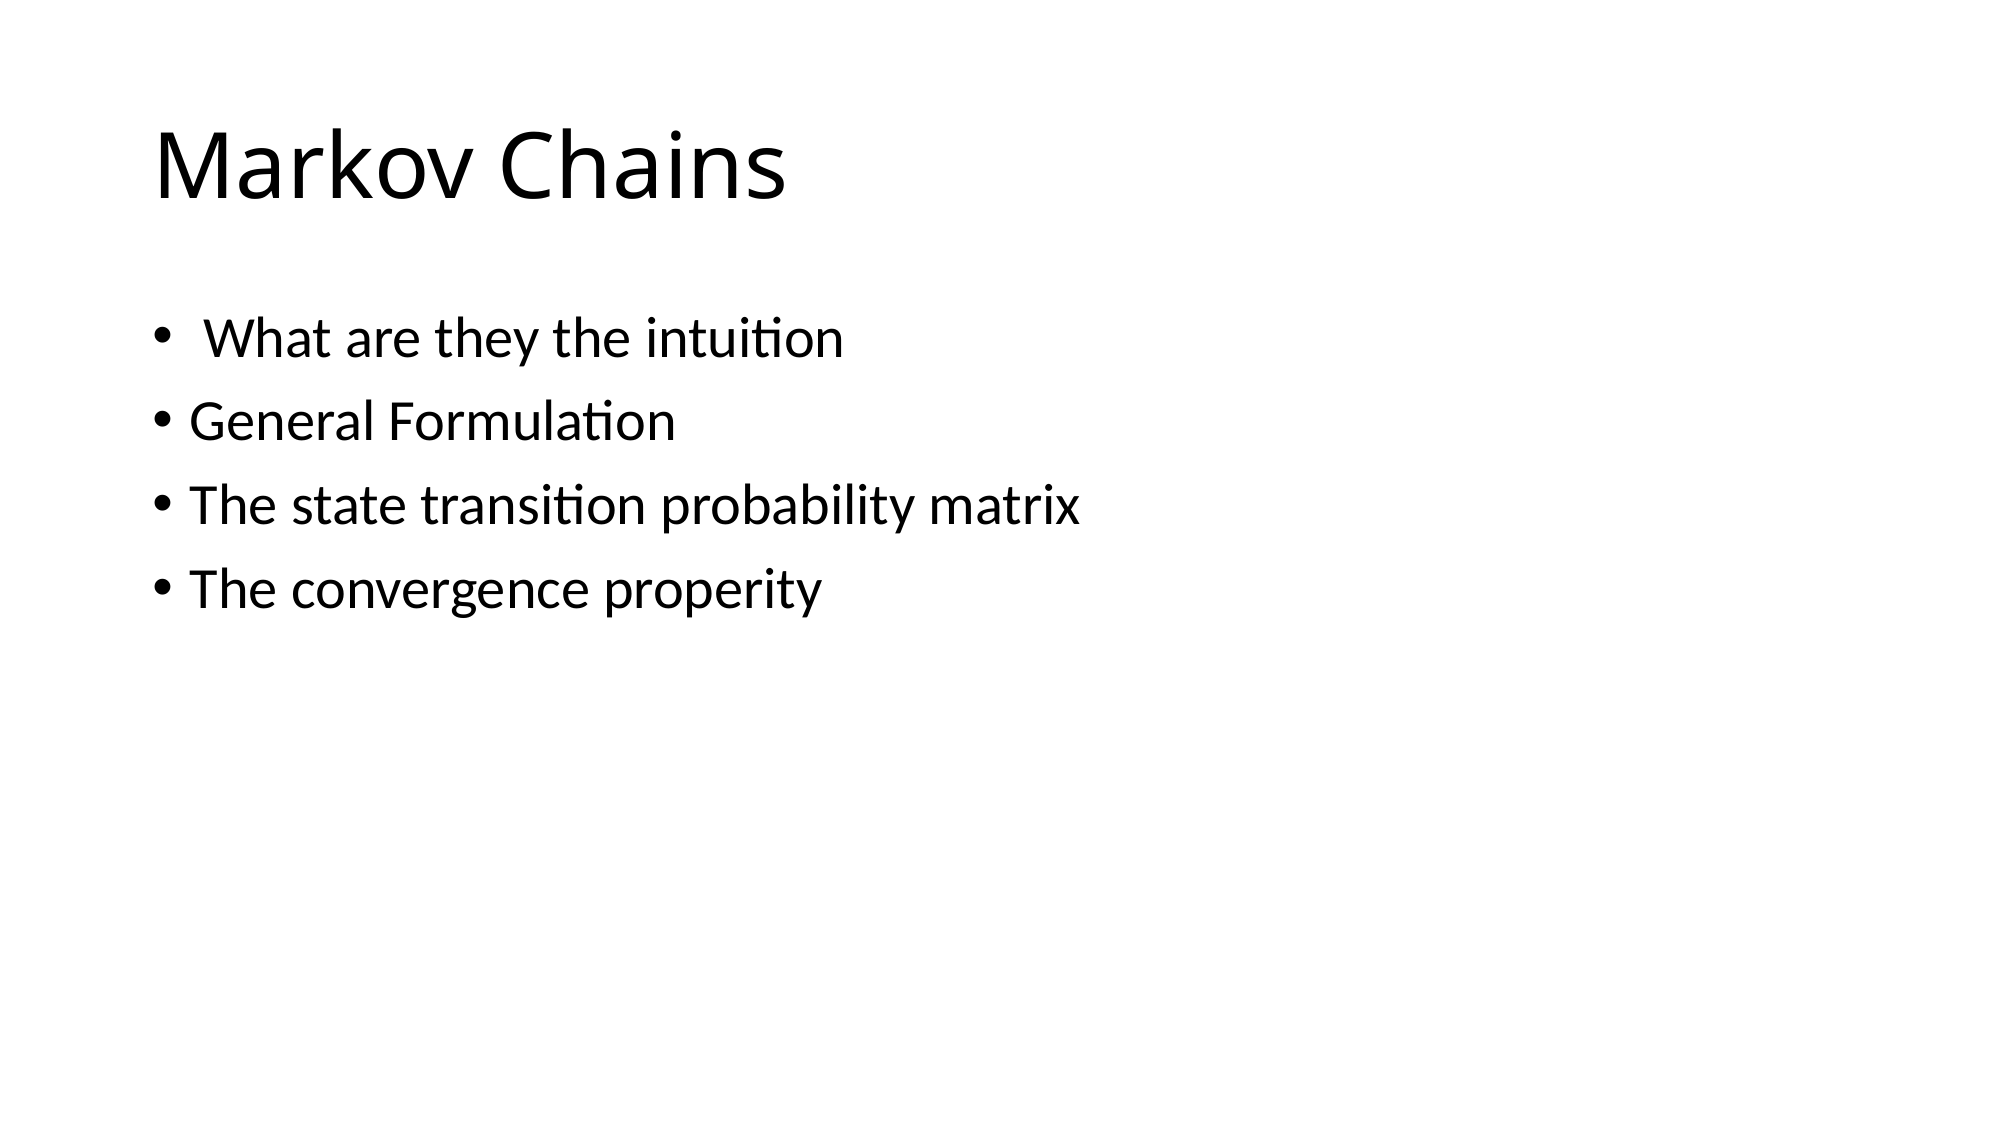

# Markov Chains
 What are they the intuition
General Formulation
The state transition probability matrix
The convergence properity